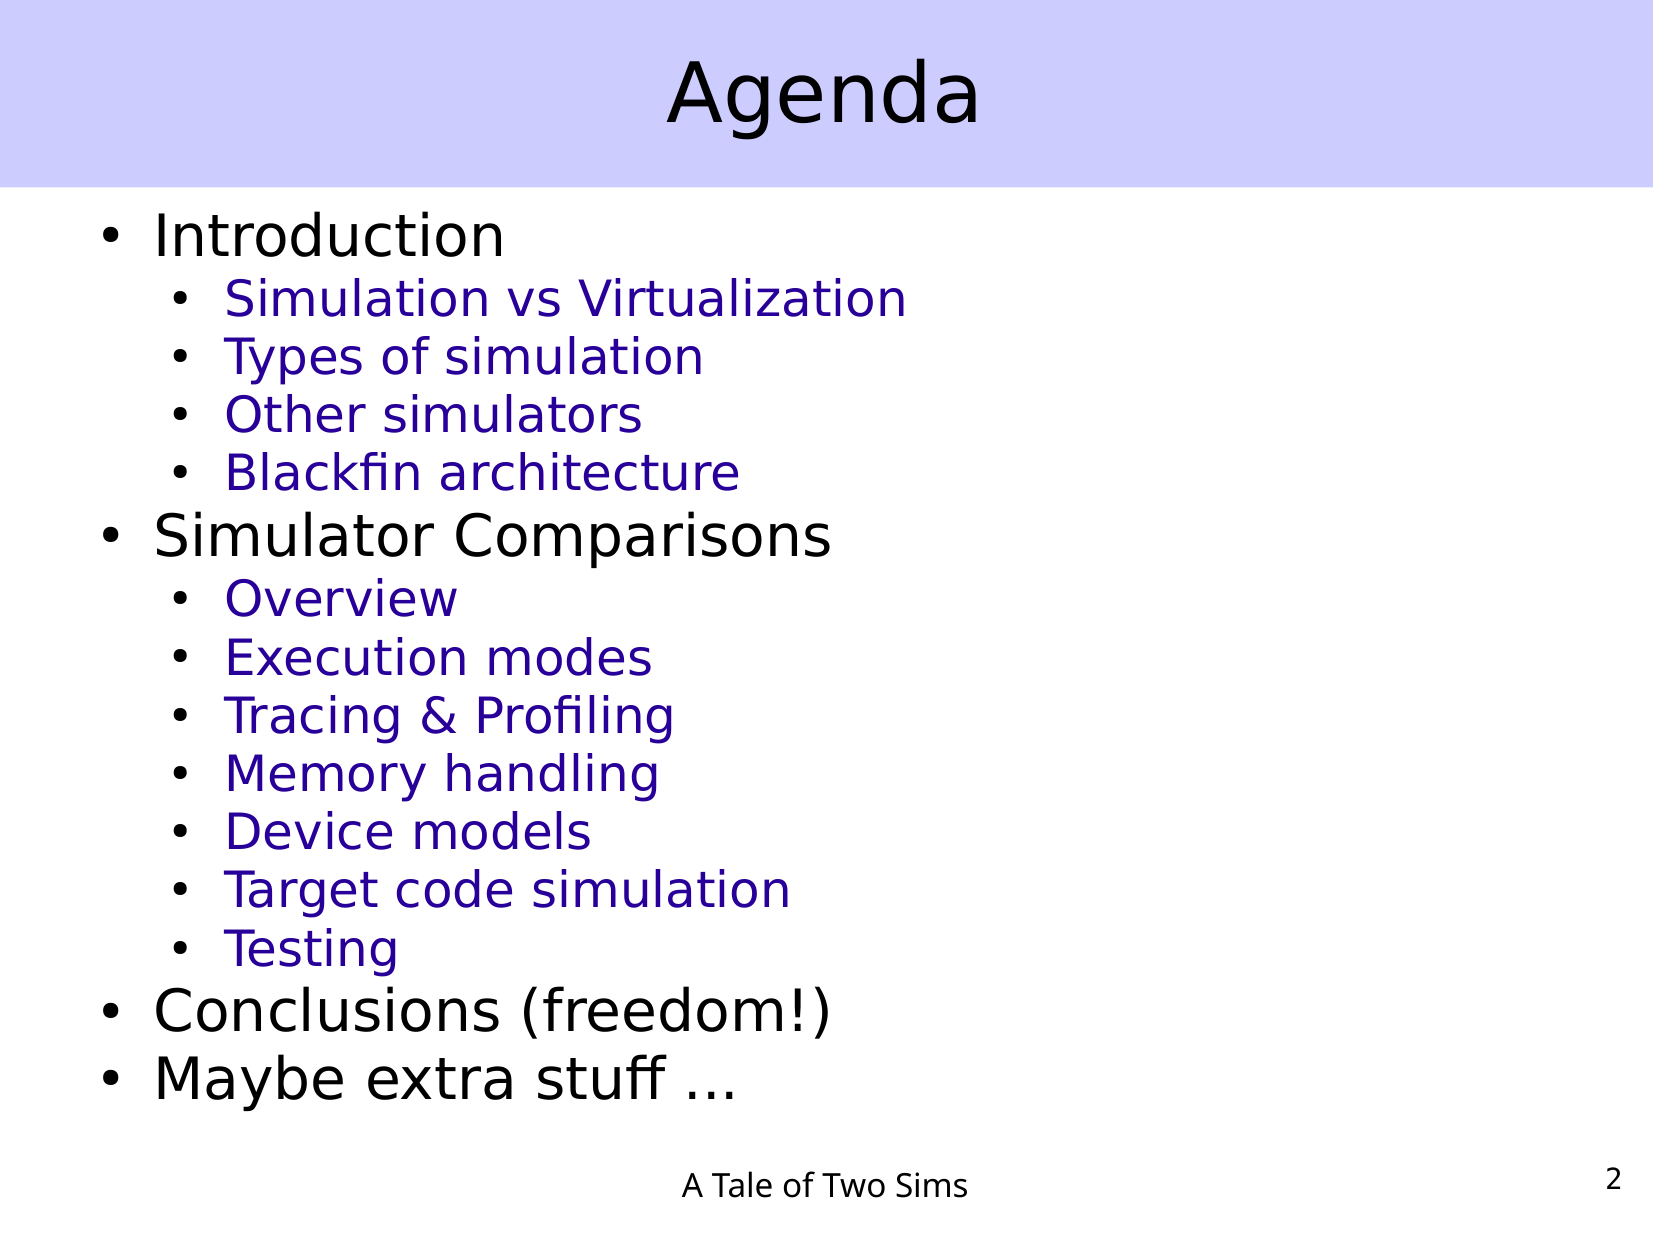

# Agenda
Introduction
Simulation vs Virtualization
Types of simulation
Other simulators
Blackfin architecture
Simulator Comparisons
Overview
Execution modes
Tracing & Profiling
Memory handling
Device models
Target code simulation
Testing
Conclusions (freedom!)
Maybe extra stuff ...
2